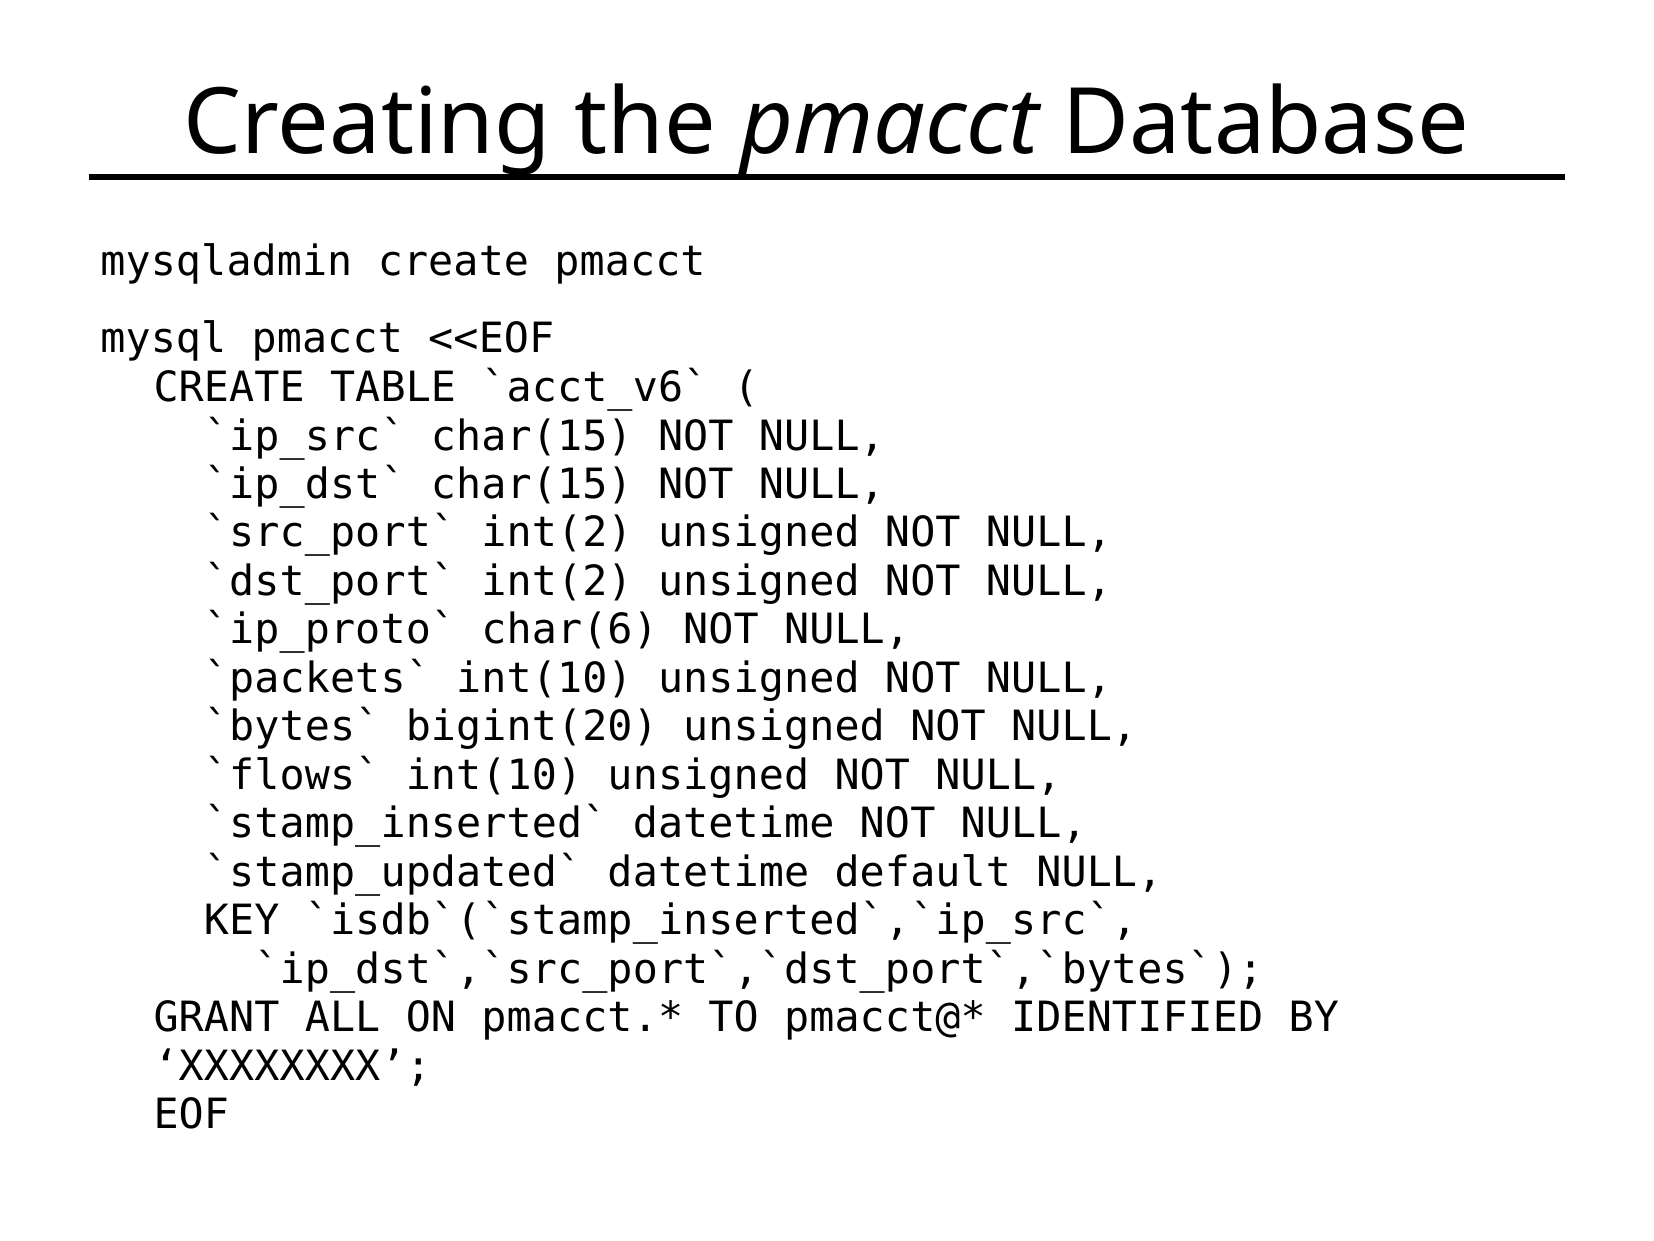

# Creating the pmacct Database
mysqladmin create pmacct
mysql pmacct <<EOF
CREATE TABLE `acct_v6` (
 `ip_src` char(15) NOT NULL,
 `ip_dst` char(15) NOT NULL,
 `src_port` int(2) unsigned NOT NULL,
 `dst_port` int(2) unsigned NOT NULL,
 `ip_proto` char(6) NOT NULL,
 `packets` int(10) unsigned NOT NULL,
 `bytes` bigint(20) unsigned NOT NULL,
 `flows` int(10) unsigned NOT NULL,
 `stamp_inserted` datetime NOT NULL,
 `stamp_updated` datetime default NULL,
 KEY `isdb`(`stamp_inserted`,`ip_src`,
 `ip_dst`,`src_port`,`dst_port`,`bytes`);
GRANT ALL ON pmacct.* TO pmacct@* IDENTIFIED BY ‘XXXXXXXX’;
EOF